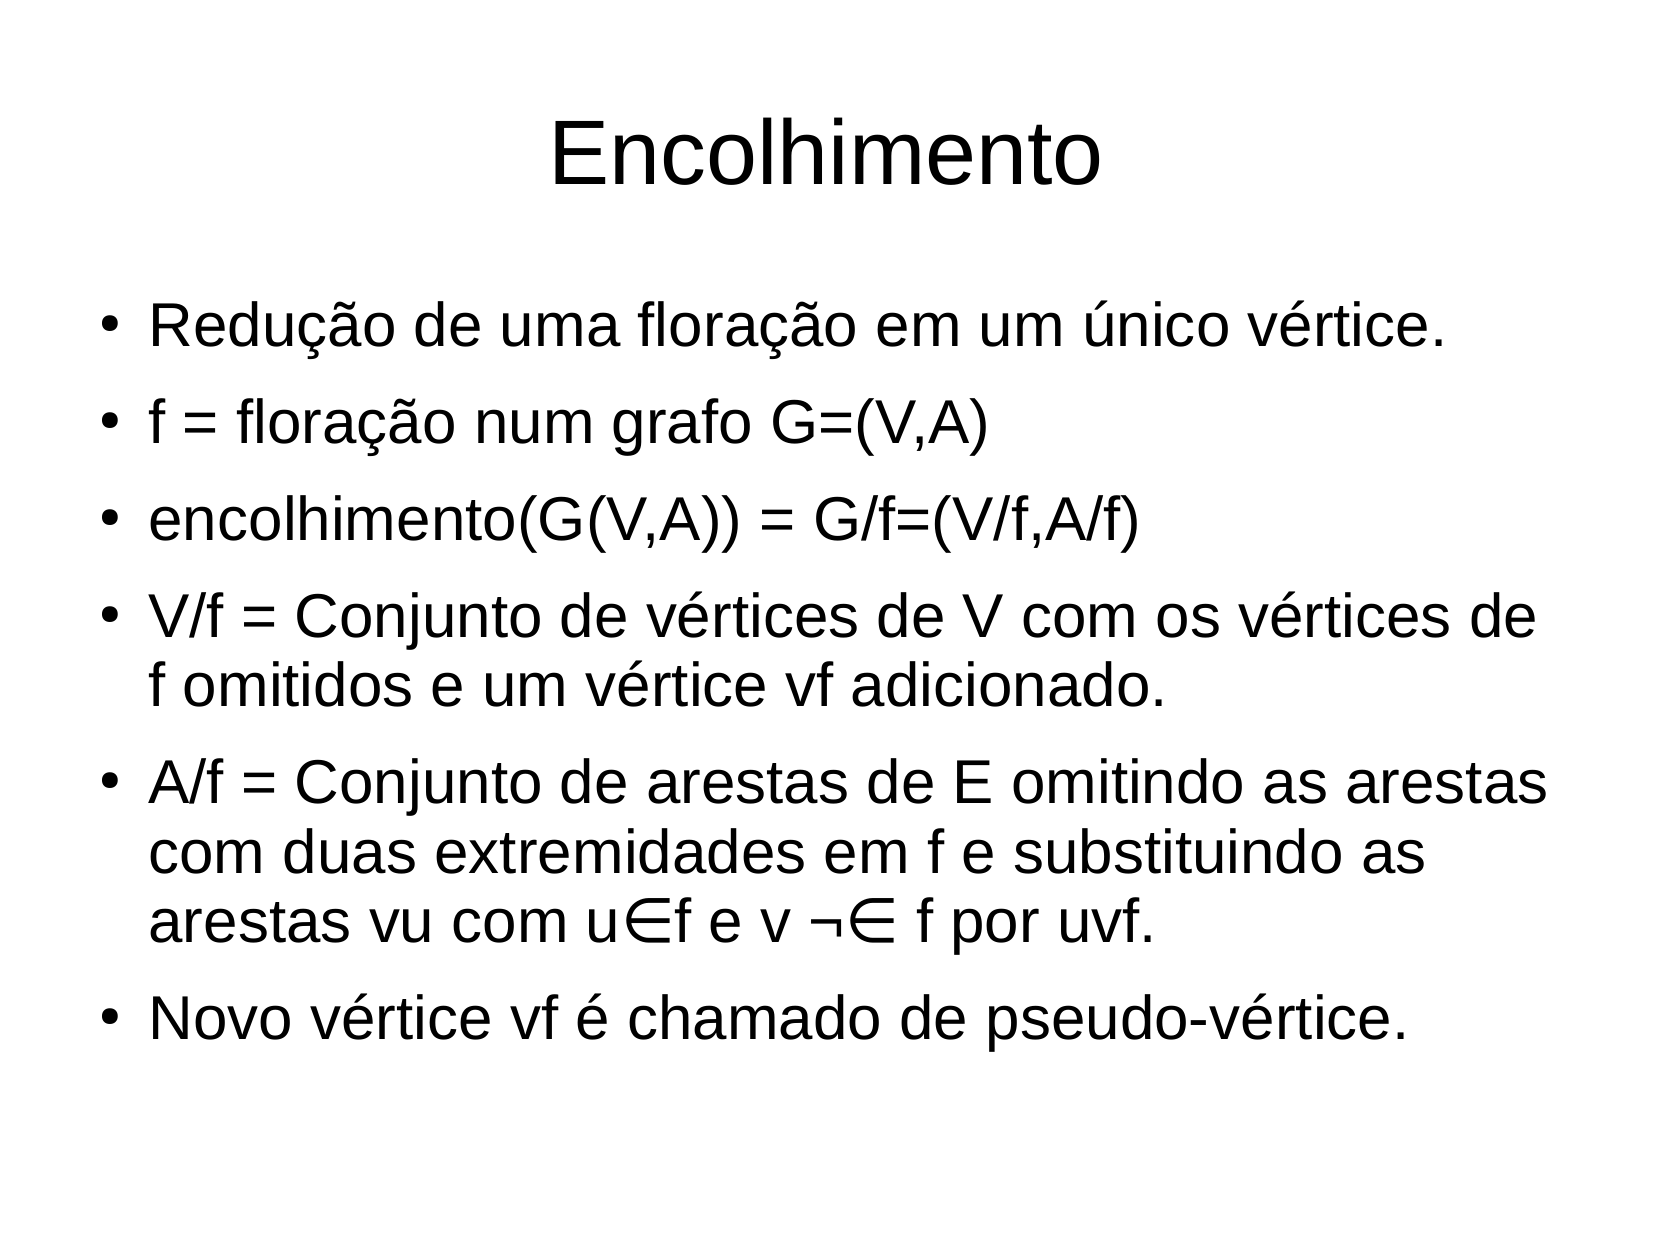

# Encolhimento
Redução de uma floração em um único vértice.
f = floração num grafo G=(V,A)
encolhimento(G(V,A)) = G/f=(V/f,A/f)
V/f = Conjunto de vértices de V com os vértices de f omitidos e um vértice vf adicionado.
A/f = Conjunto de arestas de E omitindo as arestas com duas extremidades em f e substituindo as arestas vu com u∈f e v ¬∈ f por uvf.
Novo vértice vf é chamado de pseudo-vértice.